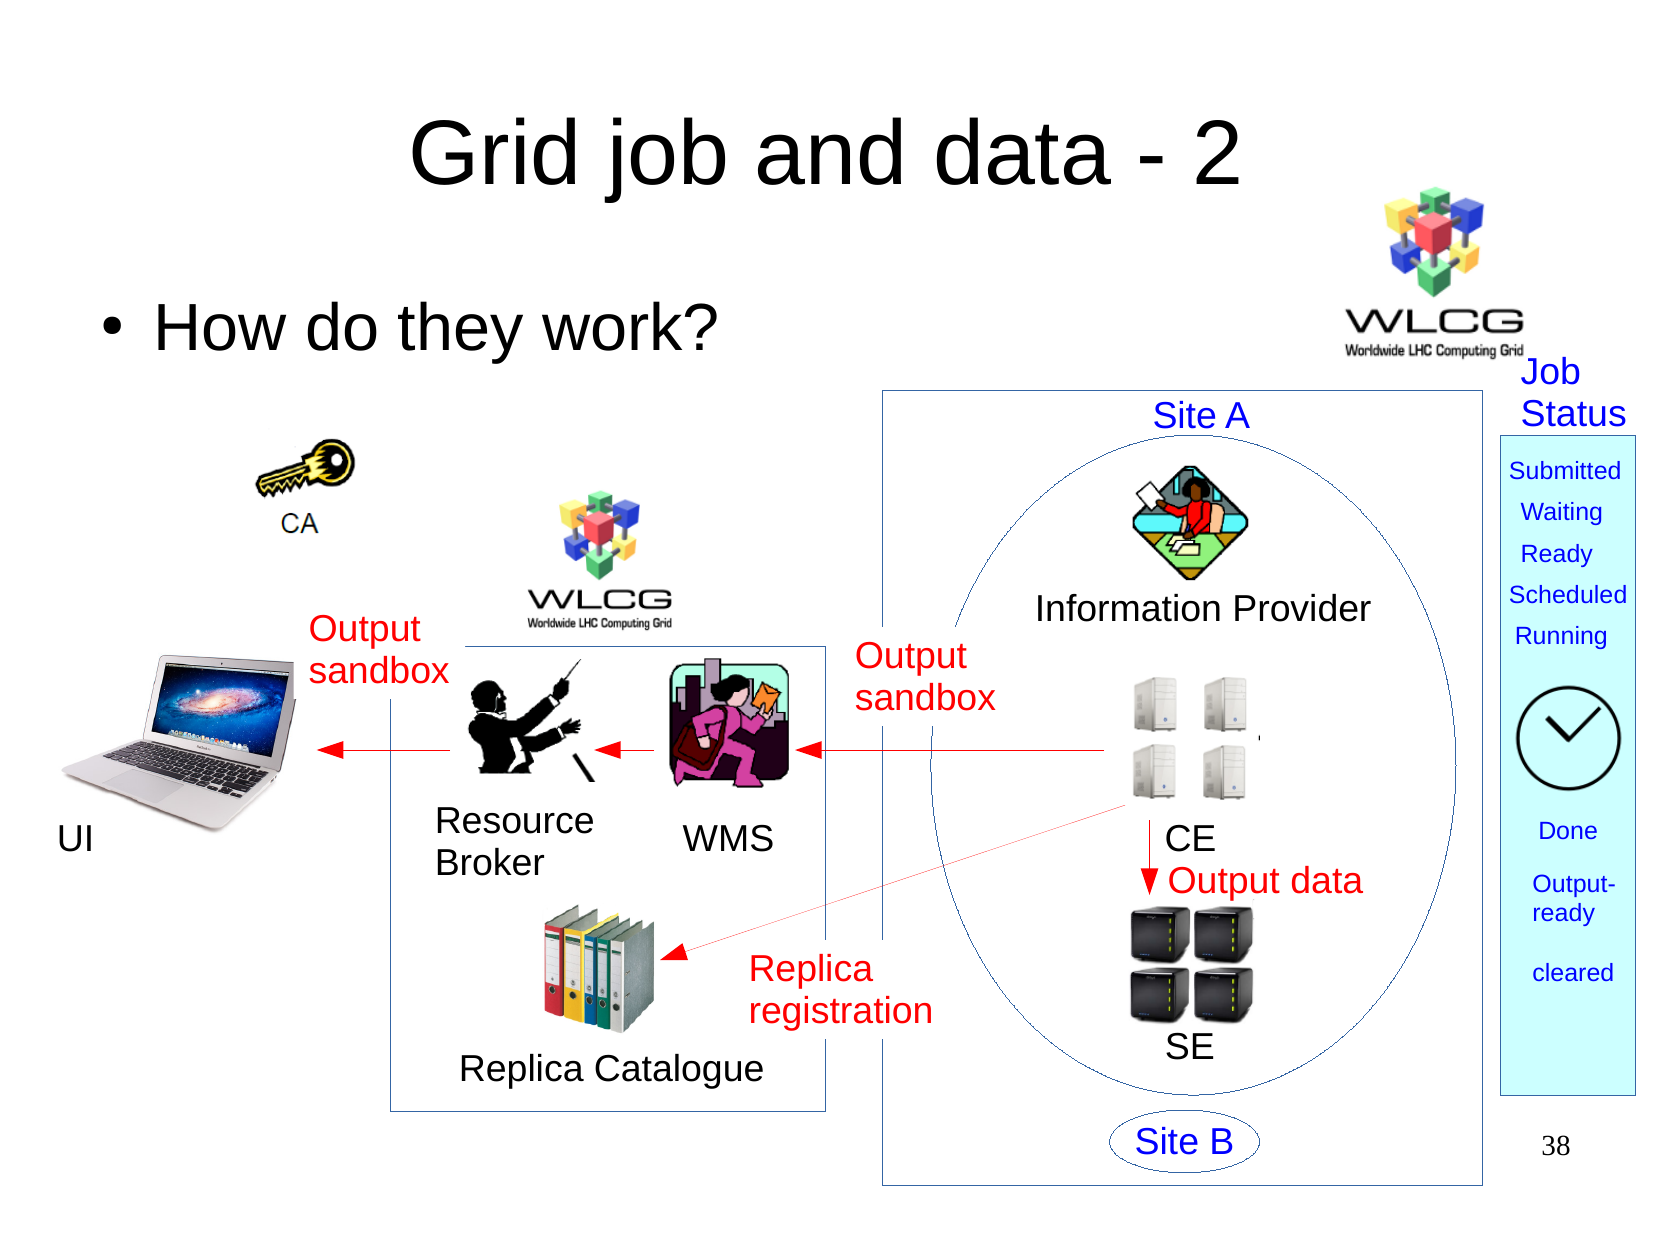

# Grid job and data - 2
How do they work?
Job Status
Site A
Submitted
Waiting
Ready
Scheduled
Information Provider
Output sandbox
Running
Output sandbox
Resource Broker
Done
UI
WMS
CE
Output data
Output-
ready
Replica
registration
cleared
SE
Replica Catalogue
Site B
38